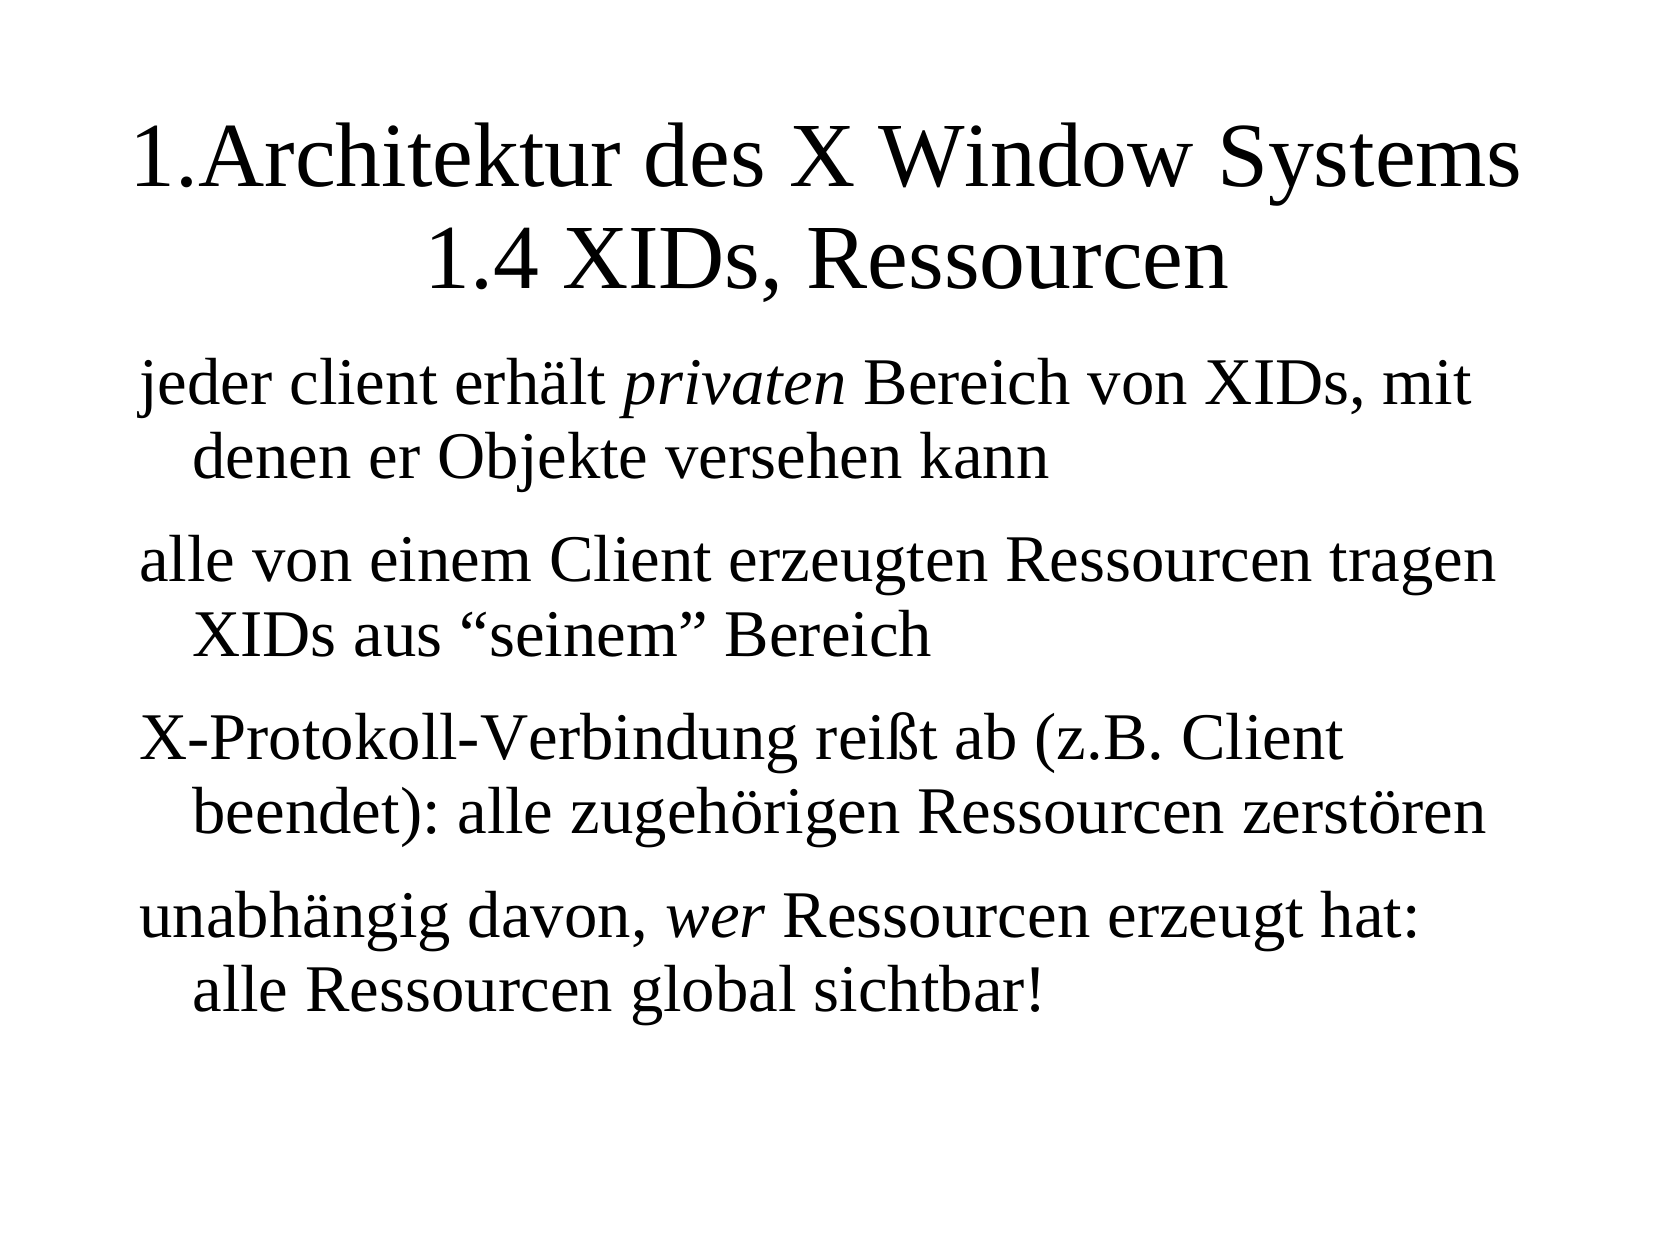

# 1.Architektur des X Window Systems 1.4 XIDs, Ressourcen
jeder client erhält privaten Bereich von XIDs, mit denen er Objekte versehen kann
alle von einem Client erzeugten Ressourcen tragen XIDs aus “seinem” Bereich
X-Protokoll-Verbindung reißt ab (z.B. Client beendet): alle zugehörigen Ressourcen zerstören
unabhängig davon, wer Ressourcen erzeugt hat: alle Ressourcen global sichtbar!